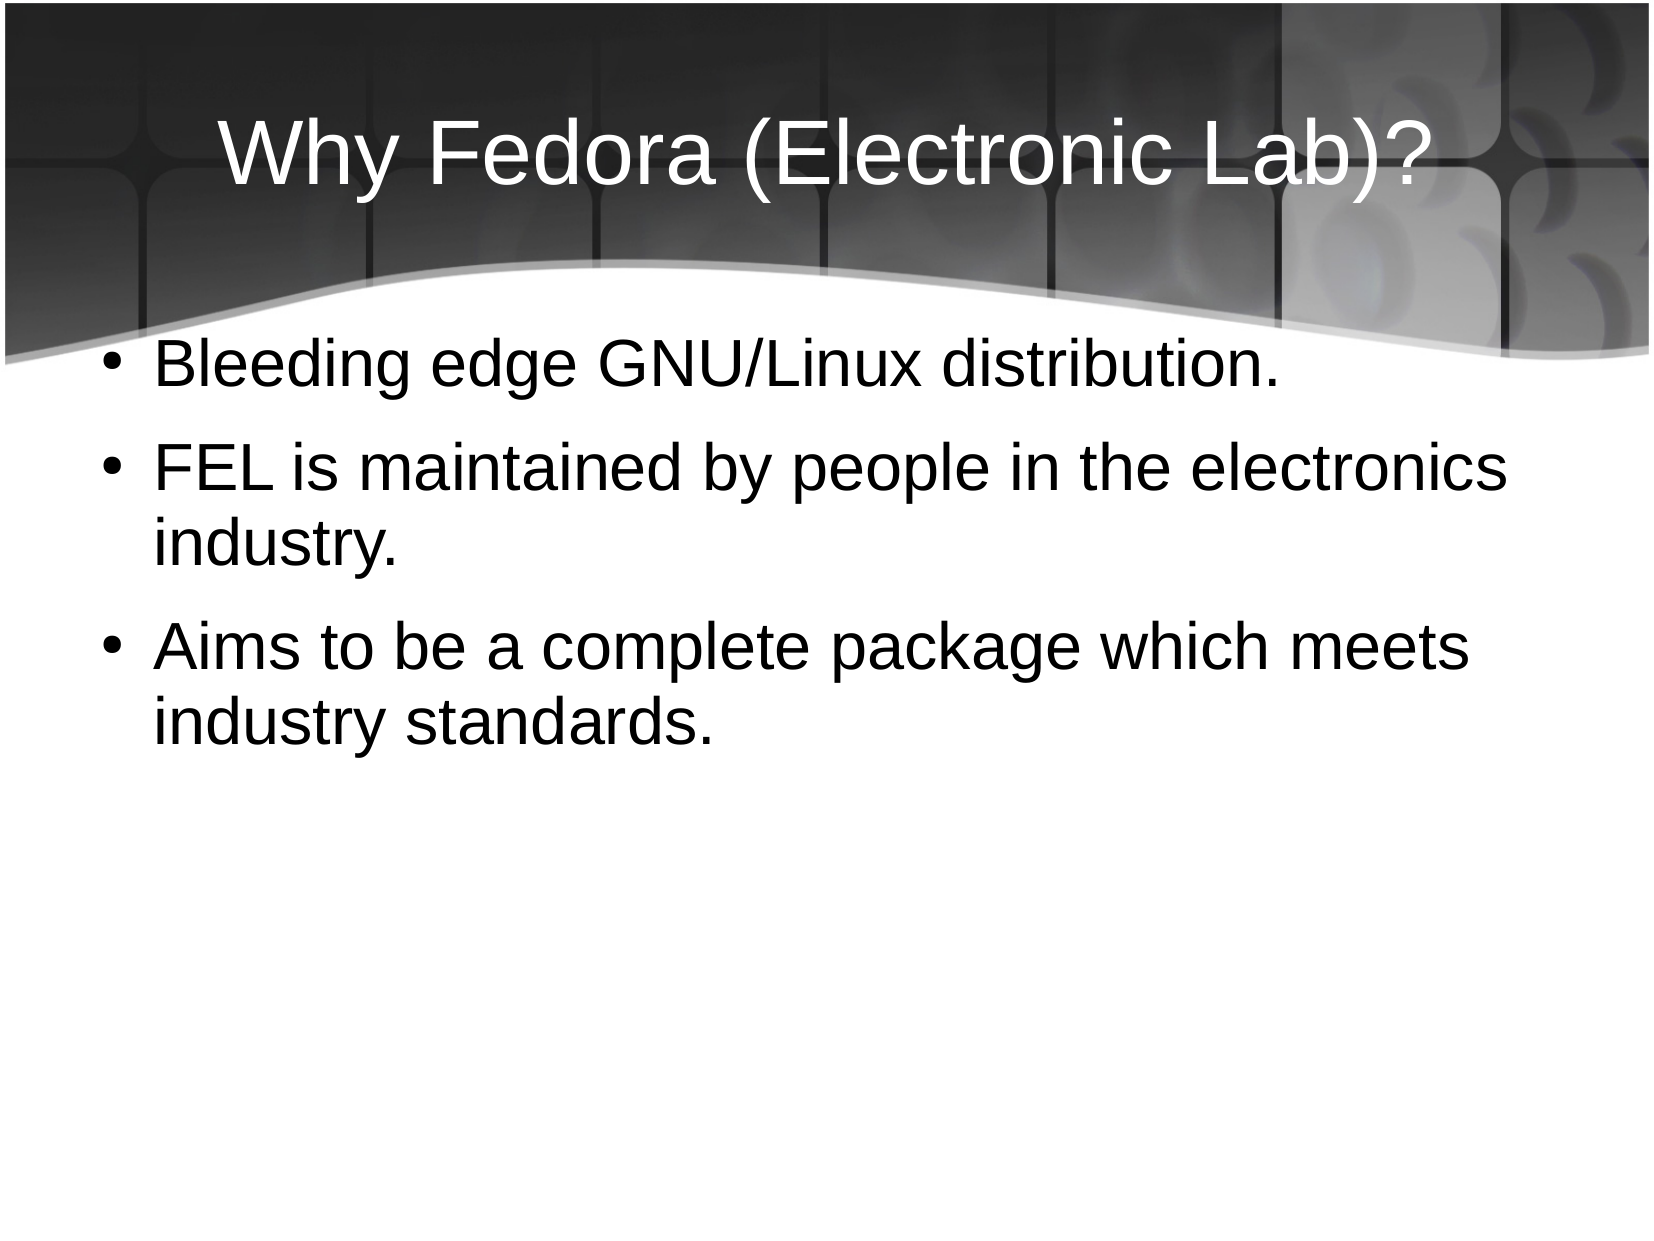

# Why Fedora (Electronic Lab)?
Bleeding edge GNU/Linux distribution.
FEL is maintained by people in the electronics industry.
Aims to be a complete package which meets industry standards.